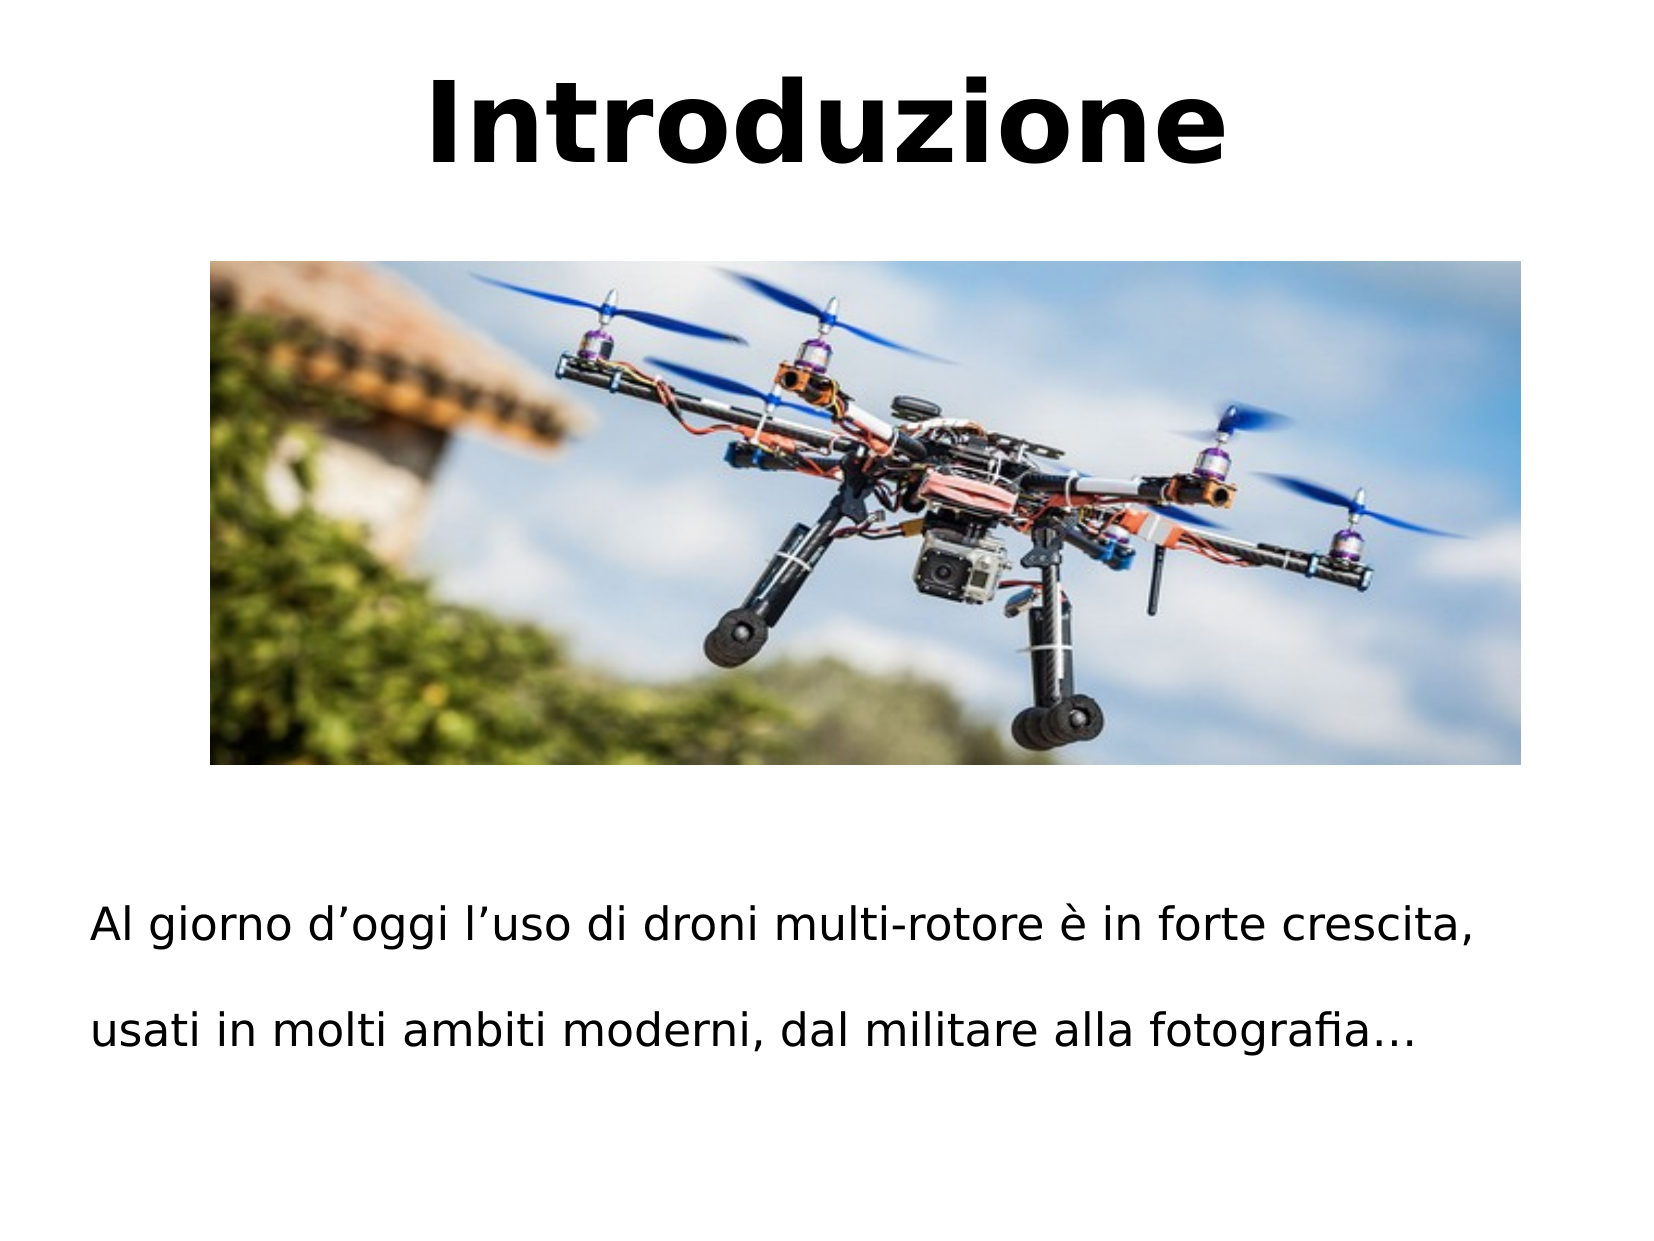

# Introduzione
Al giorno d’oggi l’uso di droni multi-rotore è in forte crescita,
usati in molti ambiti moderni, dal militare alla fotografia…